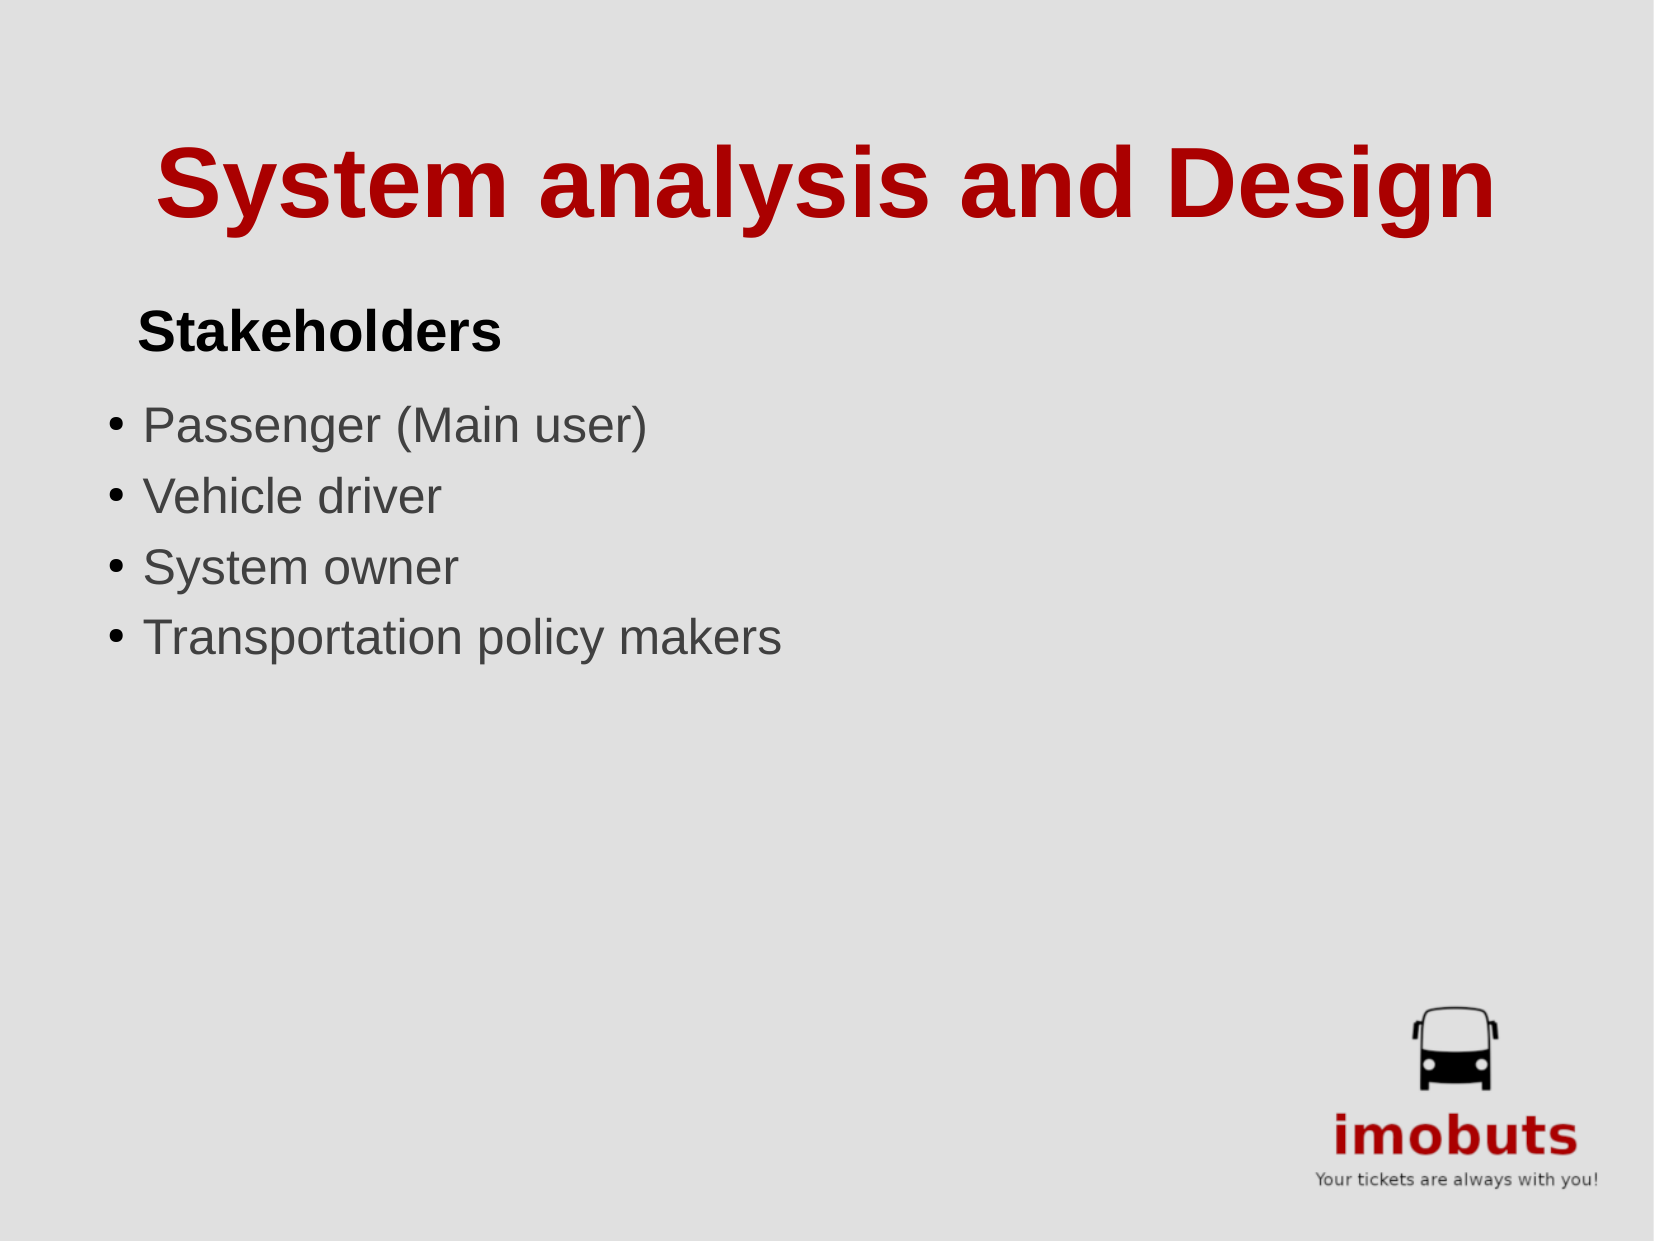

System analysis and Design
Stakeholders
Passenger (Main user)
Vehicle driver
System owner
Transportation policy makers